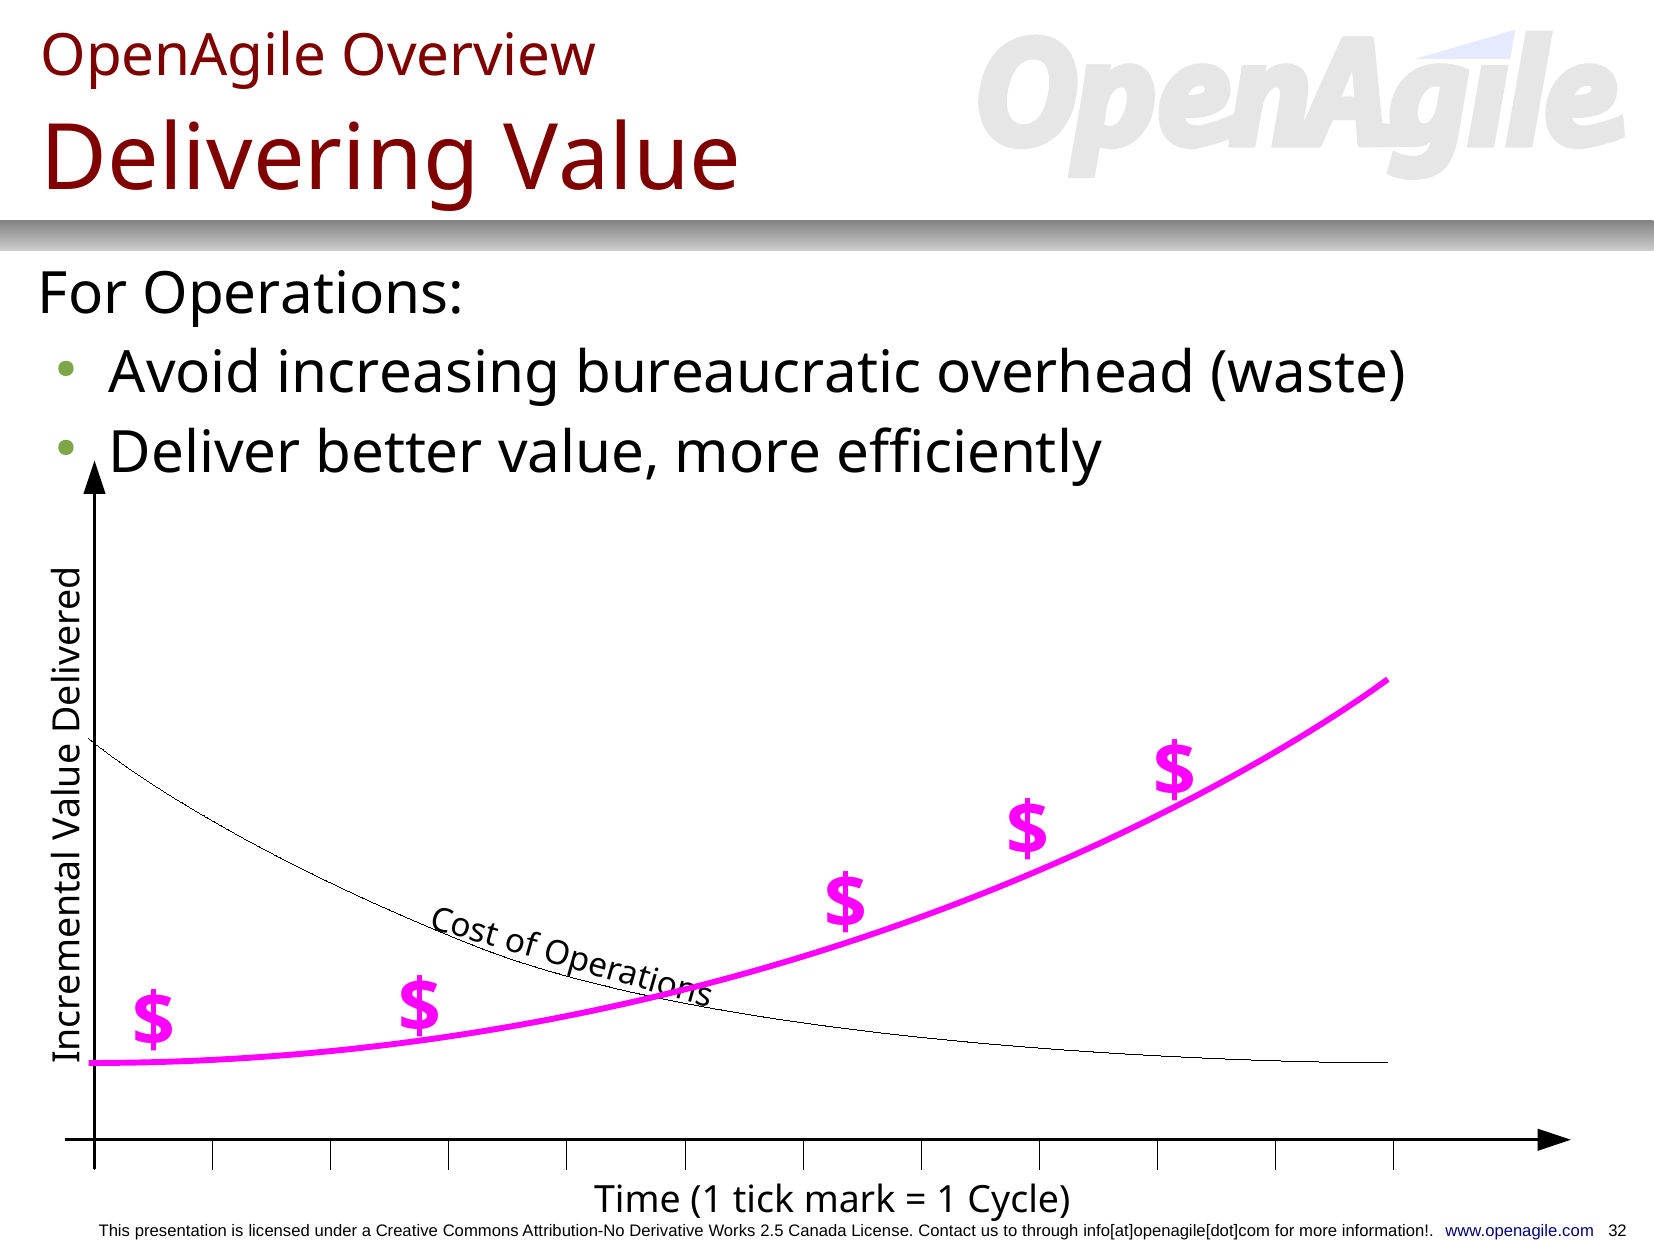

# OpenAgile Overview Delivering Value
For Operations:
Avoid increasing bureaucratic overhead (waste)
Deliver better value, more efficiently
$
Cost of Operations
$
Incremental Value Delivered
$
$
$
Time (1 tick mark = 1 Cycle)